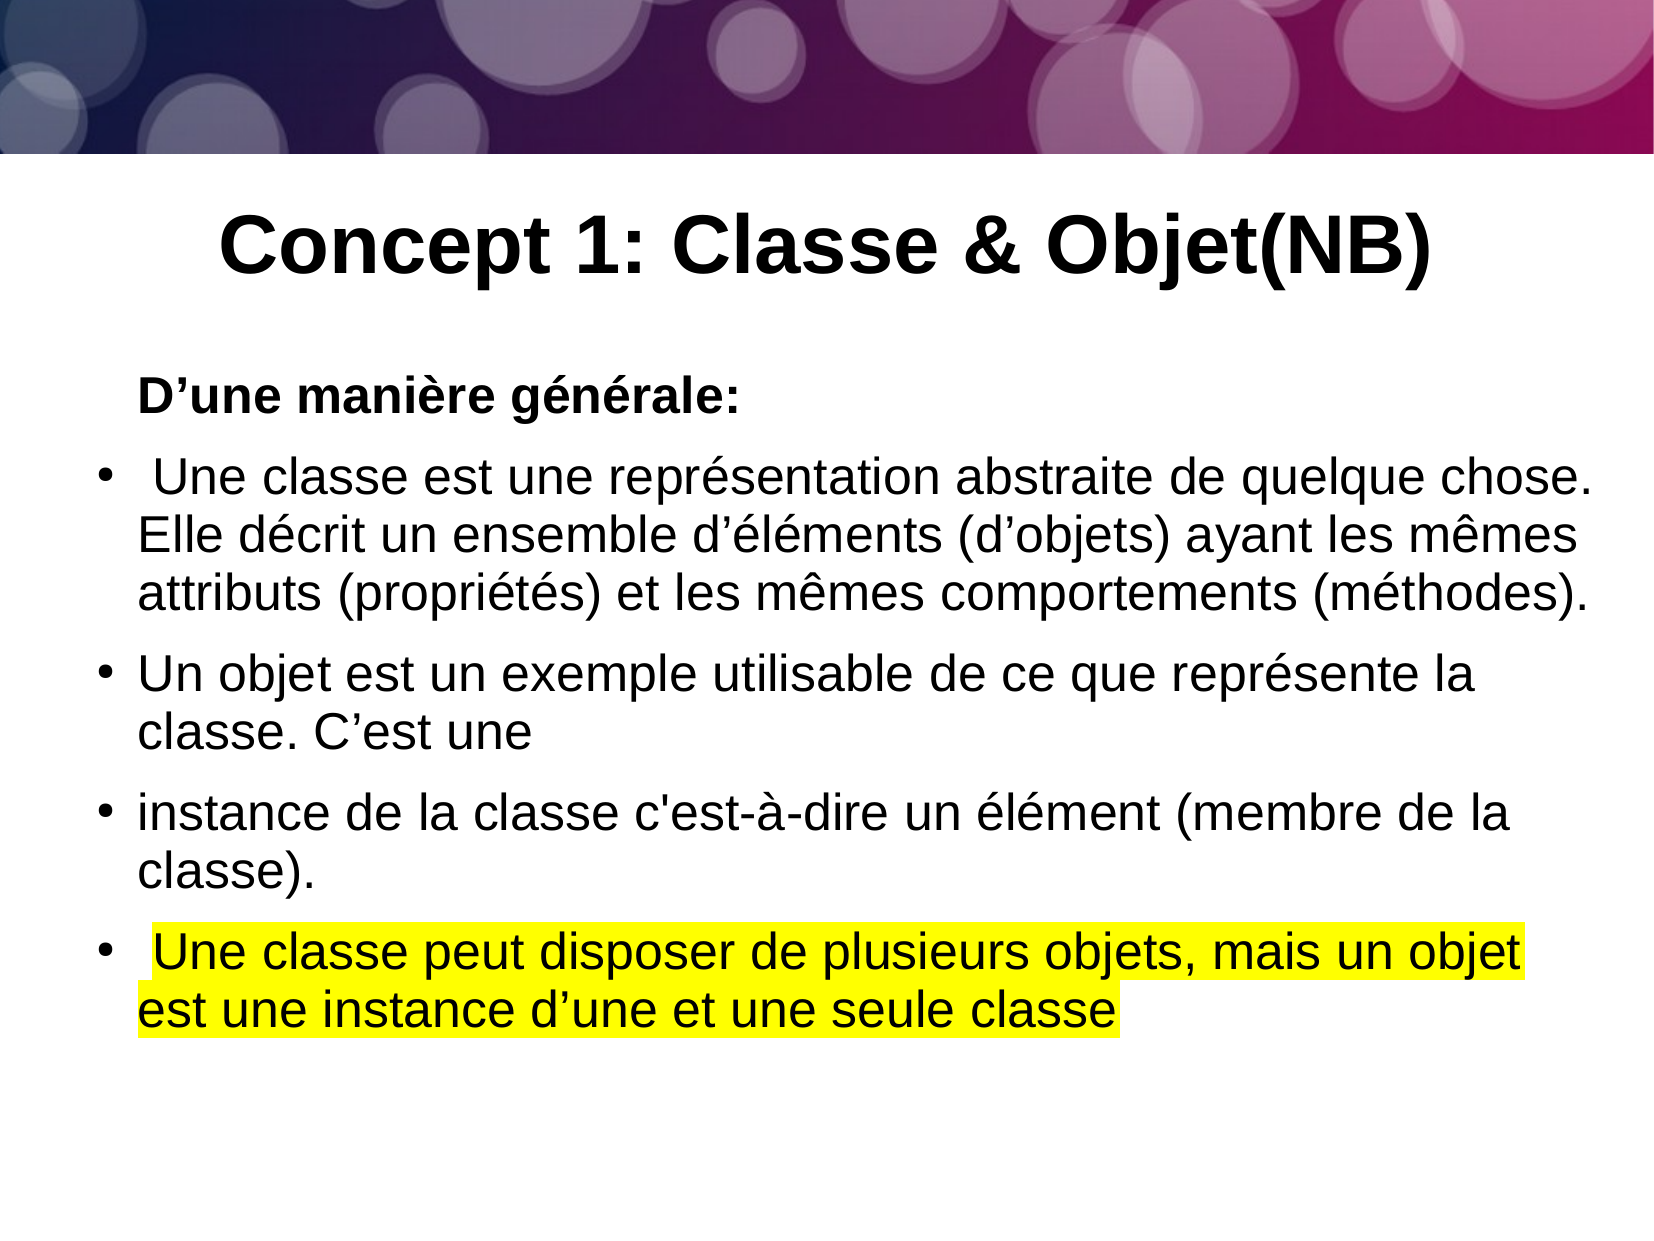

# Concept 1: Classe & Objet(NB)
D’une manière générale:
 Une classe est une représentation abstraite de quelque chose. Elle décrit un ensemble d’éléments (d’objets) ayant les mêmes attributs (propriétés) et les mêmes comportements (méthodes).
Un objet est un exemple utilisable de ce que représente la classe. C’est une
instance de la classe c'est-à-dire un élément (membre de la classe).
 Une classe peut disposer de plusieurs objets, mais un objet est une instance d’une et une seule classe